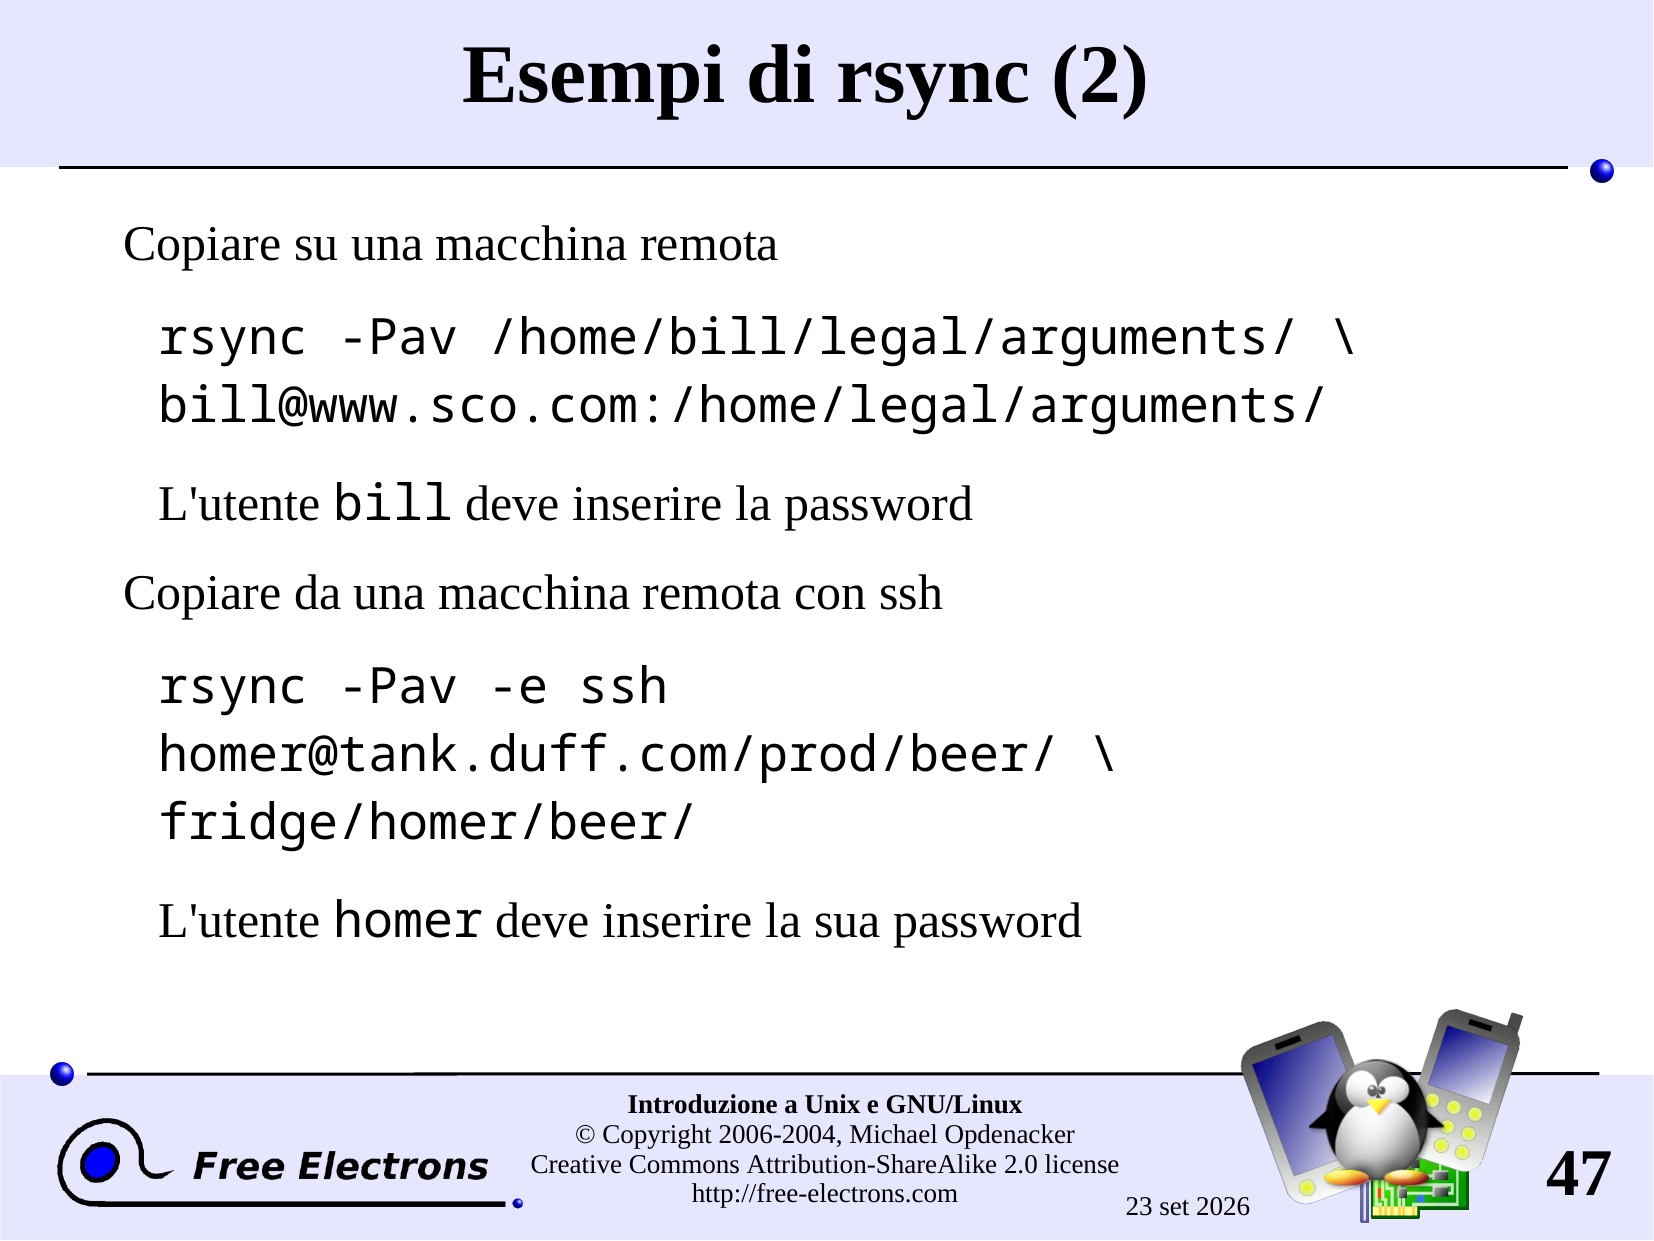

# Esempi di rsync (2)
Copiare su una macchina remota
rsync -Pav /home/bill/legal/arguments/ \ bill@www.sco.com:/home/legal/arguments/
L'utente bill deve inserire la password
Copiare da una macchina remota con ssh
rsync -Pav -e ssh homer@tank.duff.com/prod/beer/ \
fridge/homer/beer/
L'utente homer deve inserire la sua password